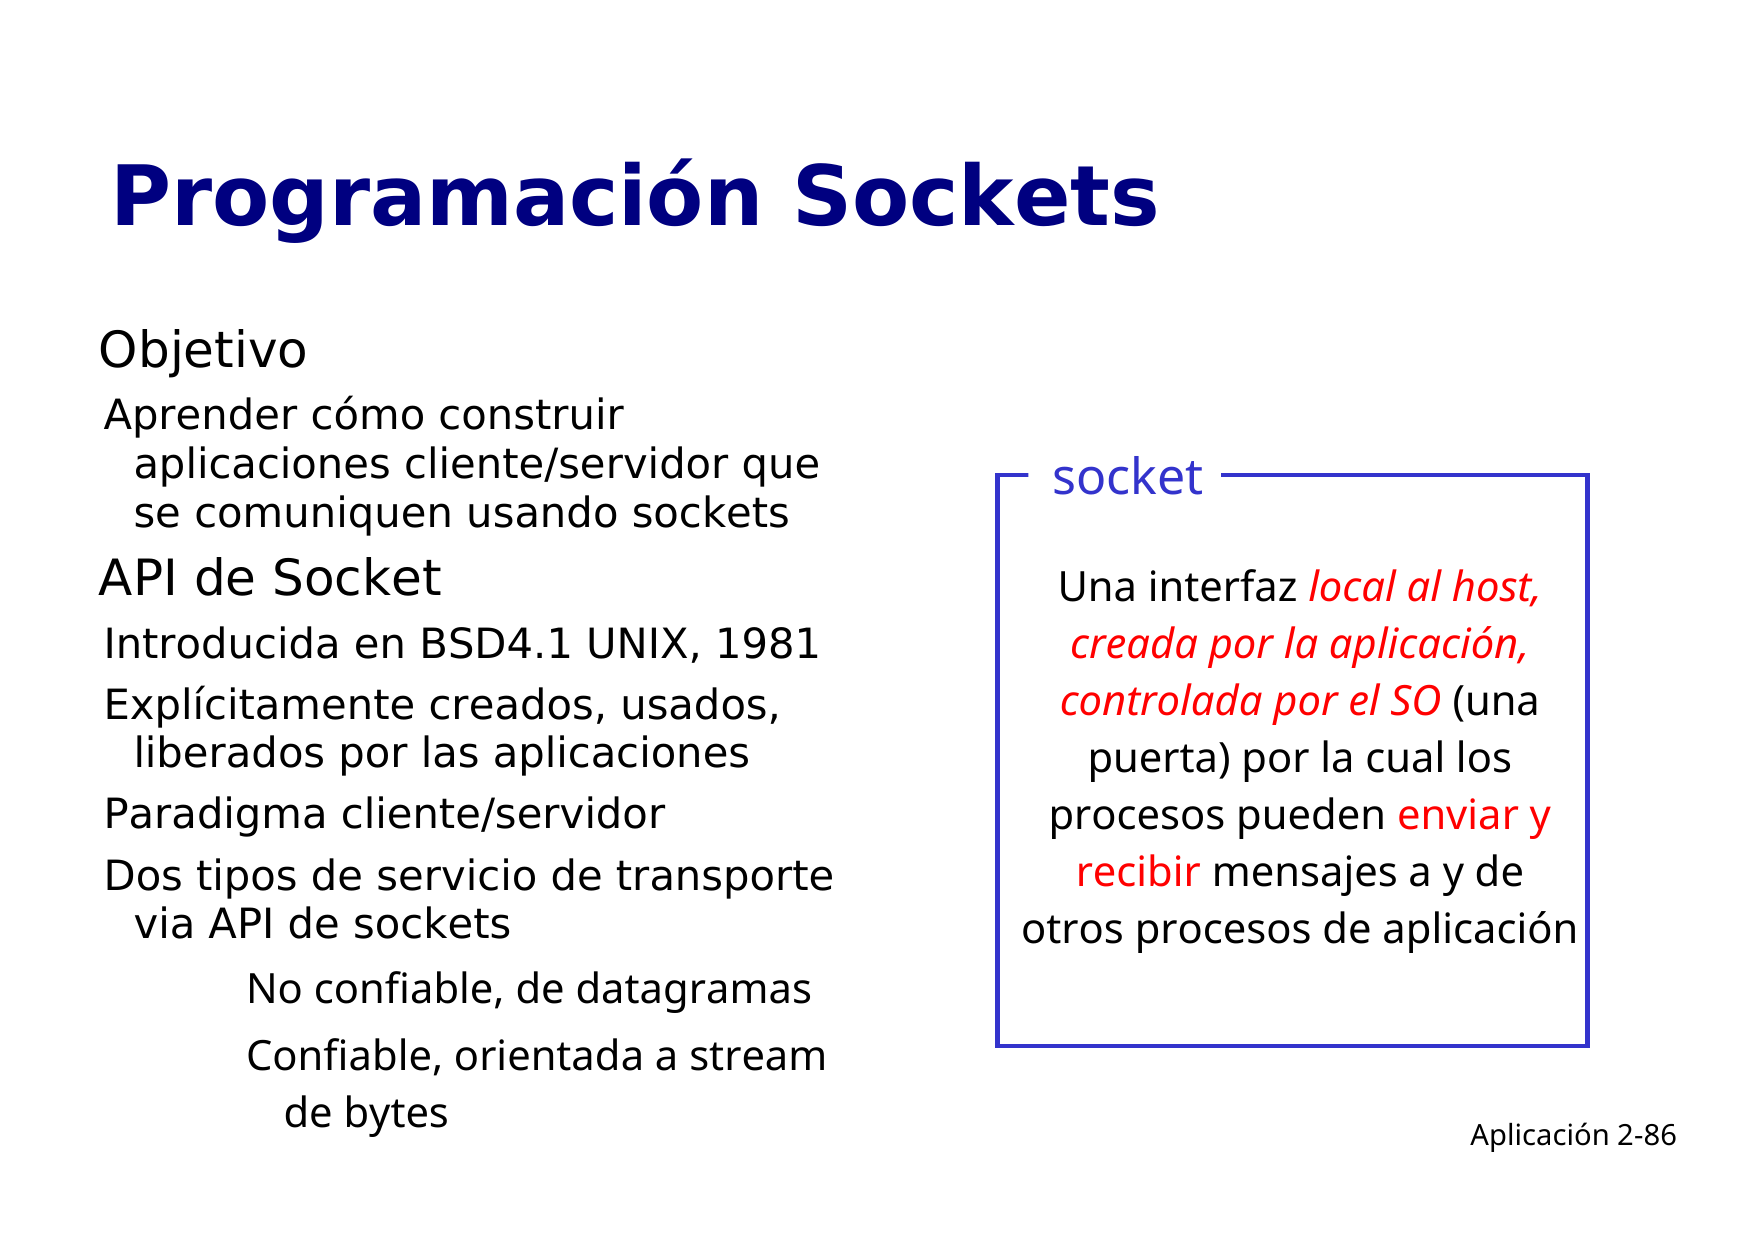

# Programación Sockets
Objetivo
Aprender cómo construir aplicaciones cliente/servidor que se comuniquen usando sockets
API de Socket
Introducida en BSD4.1 UNIX, 1981
Explícitamente creados, usados, liberados por las aplicaciones
Paradigma cliente/servidor
Dos tipos de servicio de transporte via API de sockets
No confiable, de datagramas
Confiable, orientada a stream de bytes
socket
Una interfaz local al host, creada por la aplicación, controlada por el SO (una puerta) por la cual los procesos pueden enviar y recibir mensajes a y de otros procesos de aplicación